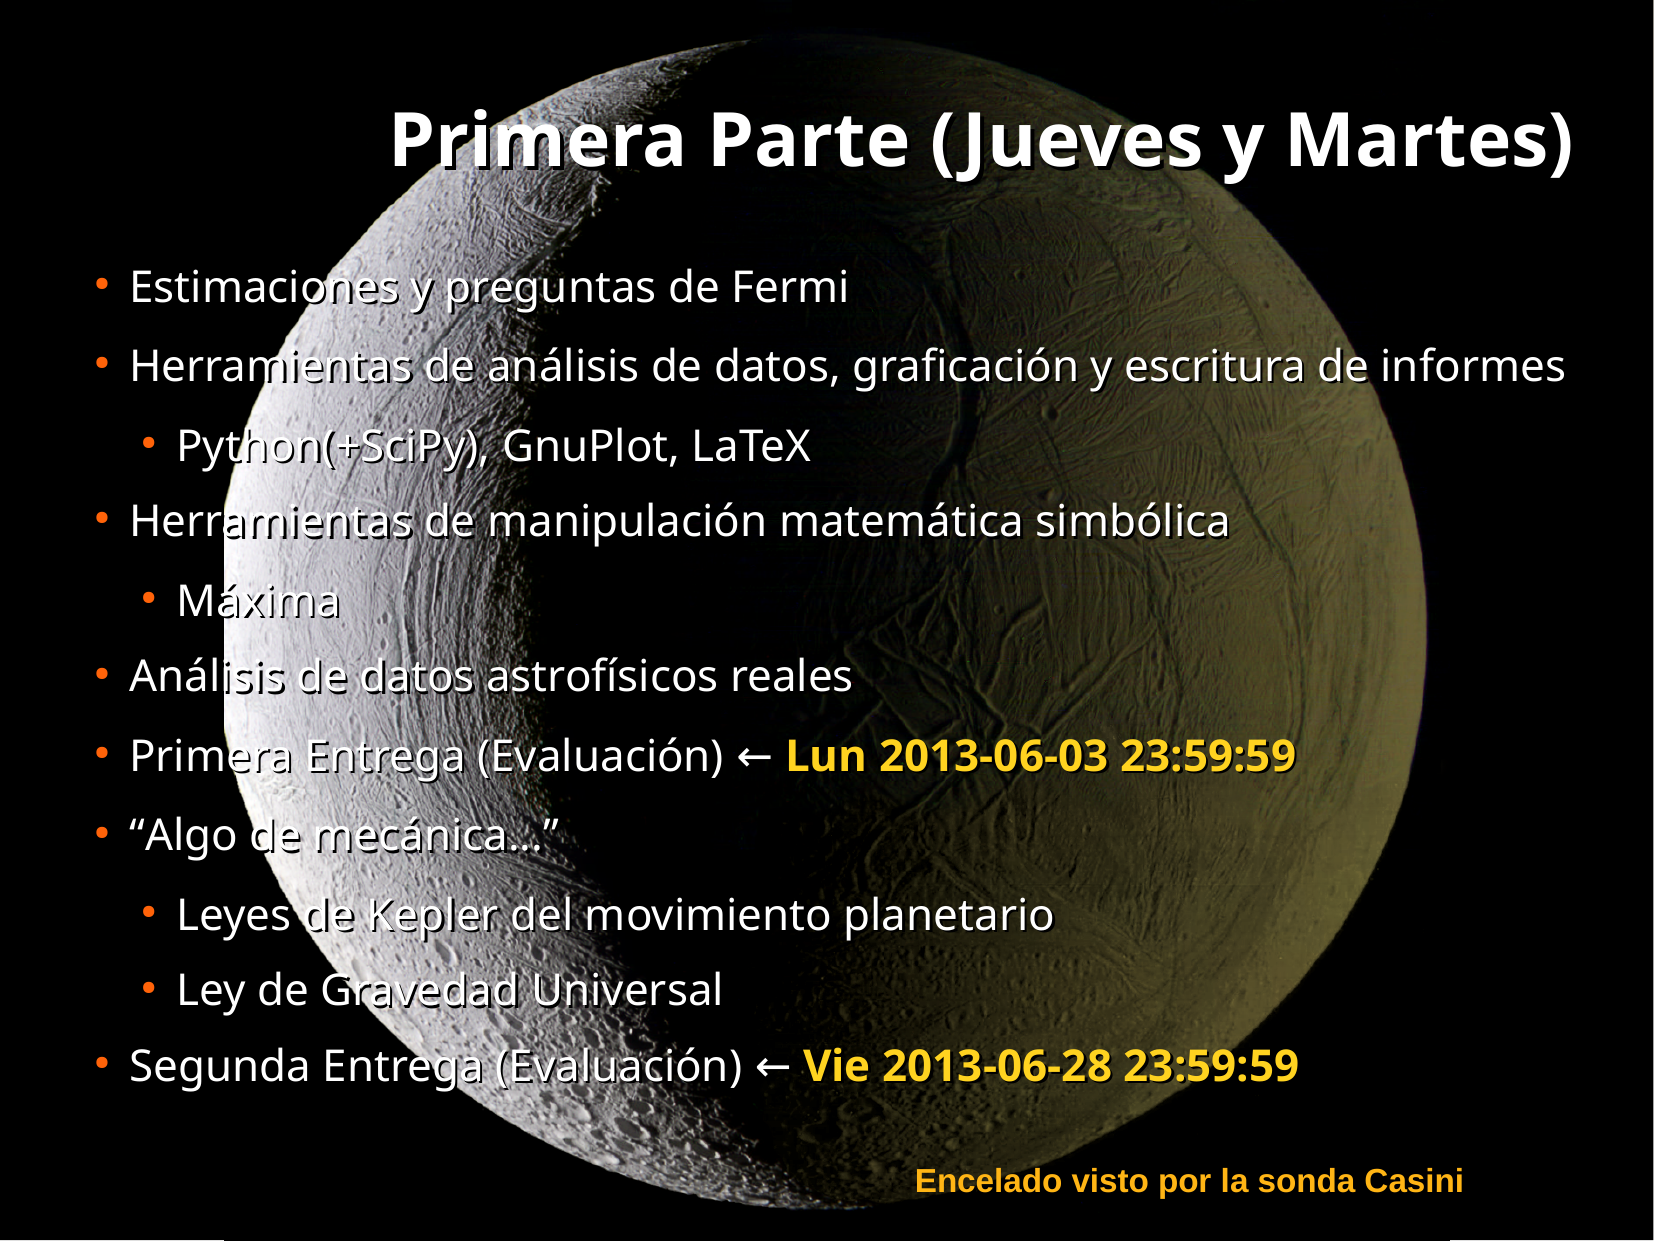

# Primera Parte (Jueves y Martes)
Estimaciones y preguntas de Fermi
Herramientas de análisis de datos, graficación y escritura de informes
Python(+SciPy), GnuPlot, LaTeX
Herramientas de manipulación matemática simbólica
Máxima
Análisis de datos astrofísicos reales
Primera Entrega (Evaluación) ← Lun 2013-06-03 23:59:59
“Algo de mecánica...”
Leyes de Kepler del movimiento planetario
Ley de Gravedad Universal
Segunda Entrega (Evaluación) ← Vie 2013-06-28 23:59:59
Encelado visto por la sonda Casini
16 May 2013
L. Nuñez - H. Asorey - Fisica Para Todos
9